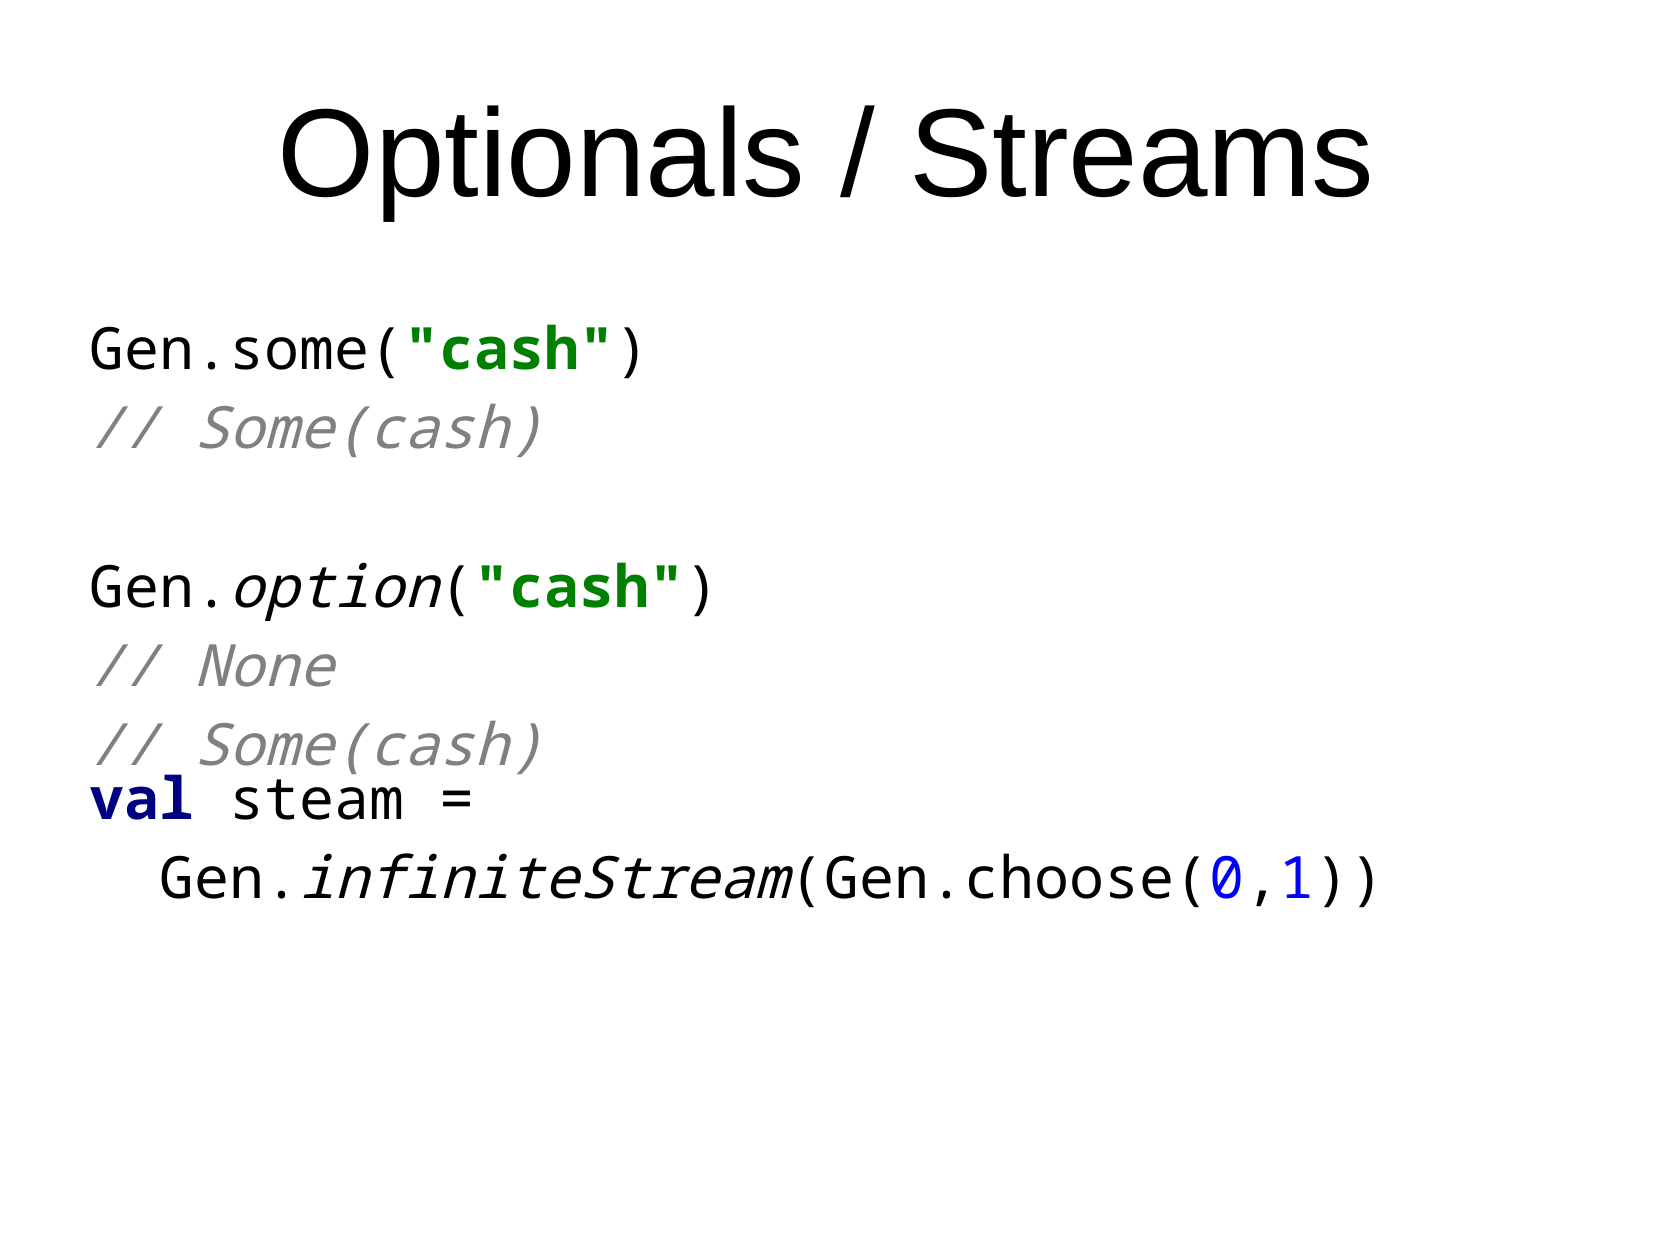

# Optionals / Streams
Gen.some("cash")
// Some(cash)
Gen.option("cash")
// None
// Some(cash)
val steam =
 Gen.infiniteStream(Gen.choose(0,1))